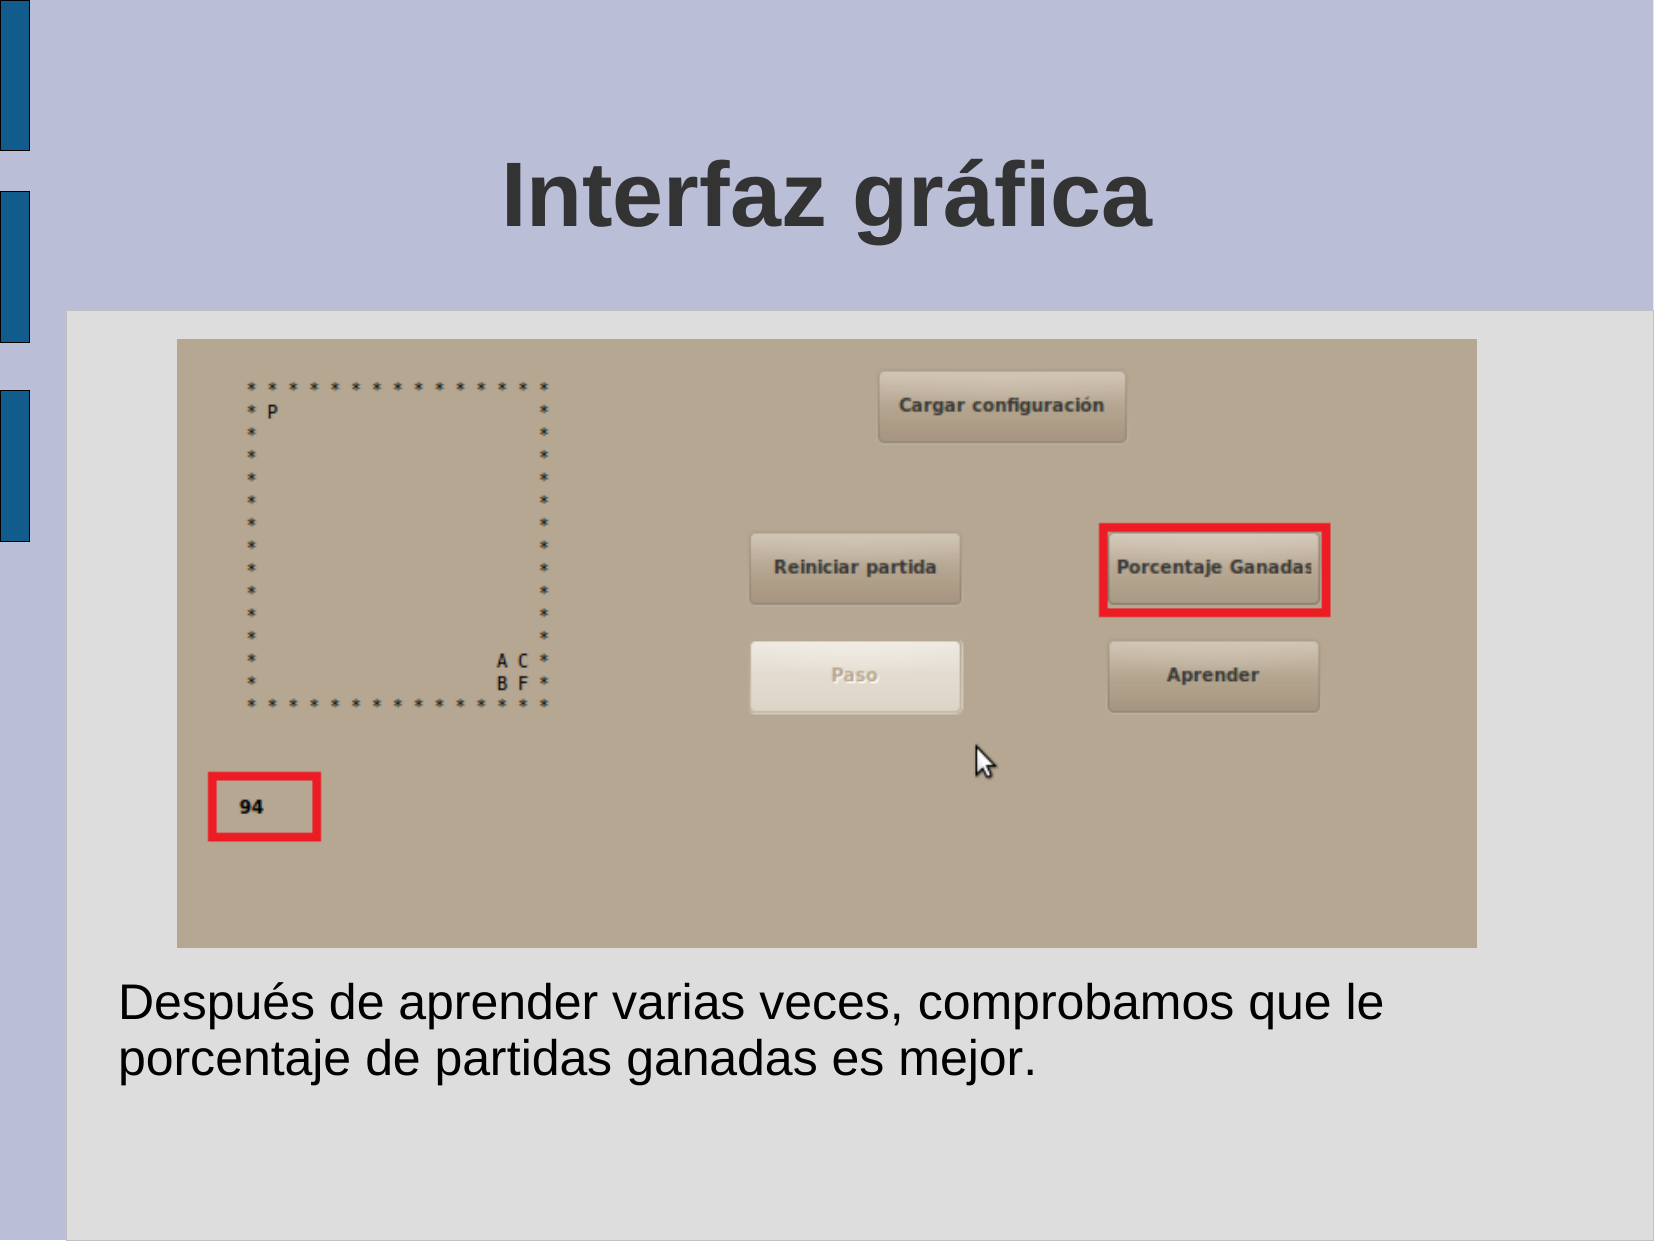

# Interfaz gráfica
Después de aprender varias veces, comprobamos que le porcentaje de partidas ganadas es mejor.